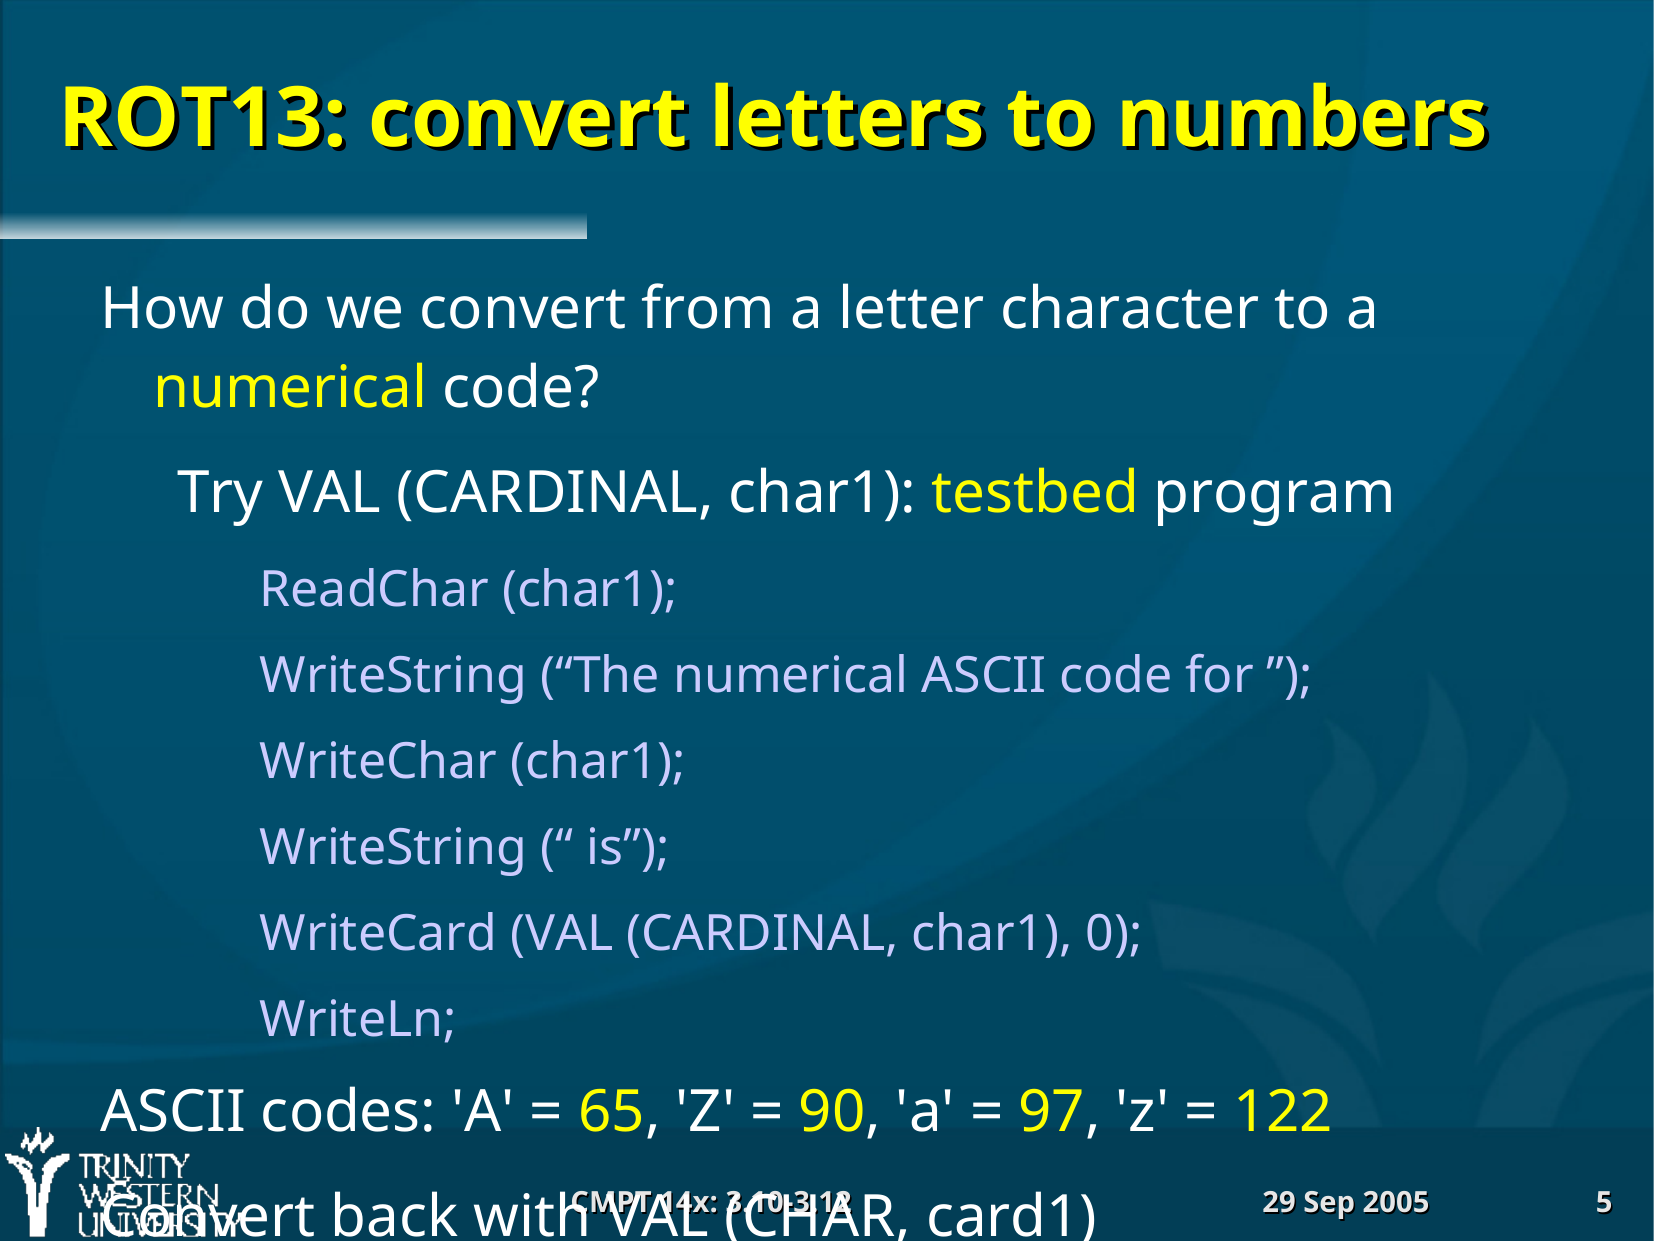

# ROT13: convert letters to numbers
How do we convert from a letter character to a numerical code?
Try VAL (CARDINAL, char1): testbed program
ReadChar (char1);
WriteString (“The numerical ASCII code for ”);
WriteChar (char1);
WriteString (“ is”);
WriteCard (VAL (CARDINAL, char1), 0);
WriteLn;
ASCII codes: 'A' = 65, 'Z' = 90, 'a' = 97, 'z' = 122
Convert back with VAL (CHAR, card1)
CMPT 14x: 3.10-3.12
29 Sep 2005
5